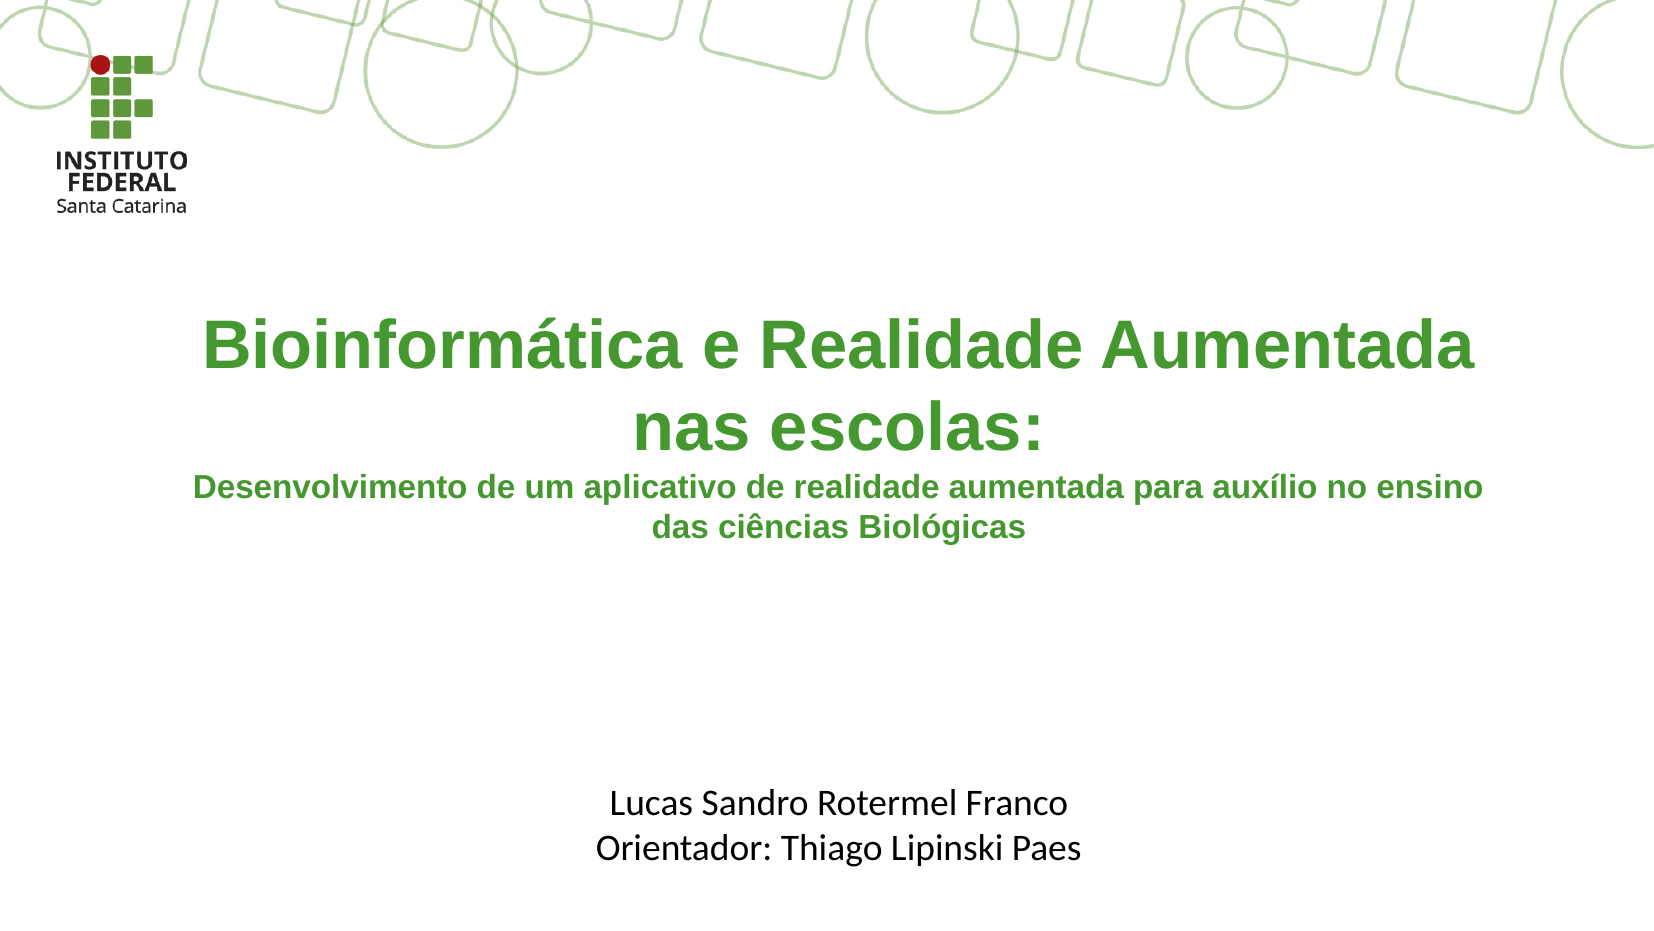

# Bioinformática e Realidade Aumentada nas escolas:
Desenvolvimento de um aplicativo de realidade aumentada para auxílio no ensino das ciências Biológicas
Lucas Sandro Rotermel Franco
Orientador: Thiago Lipinski Paes